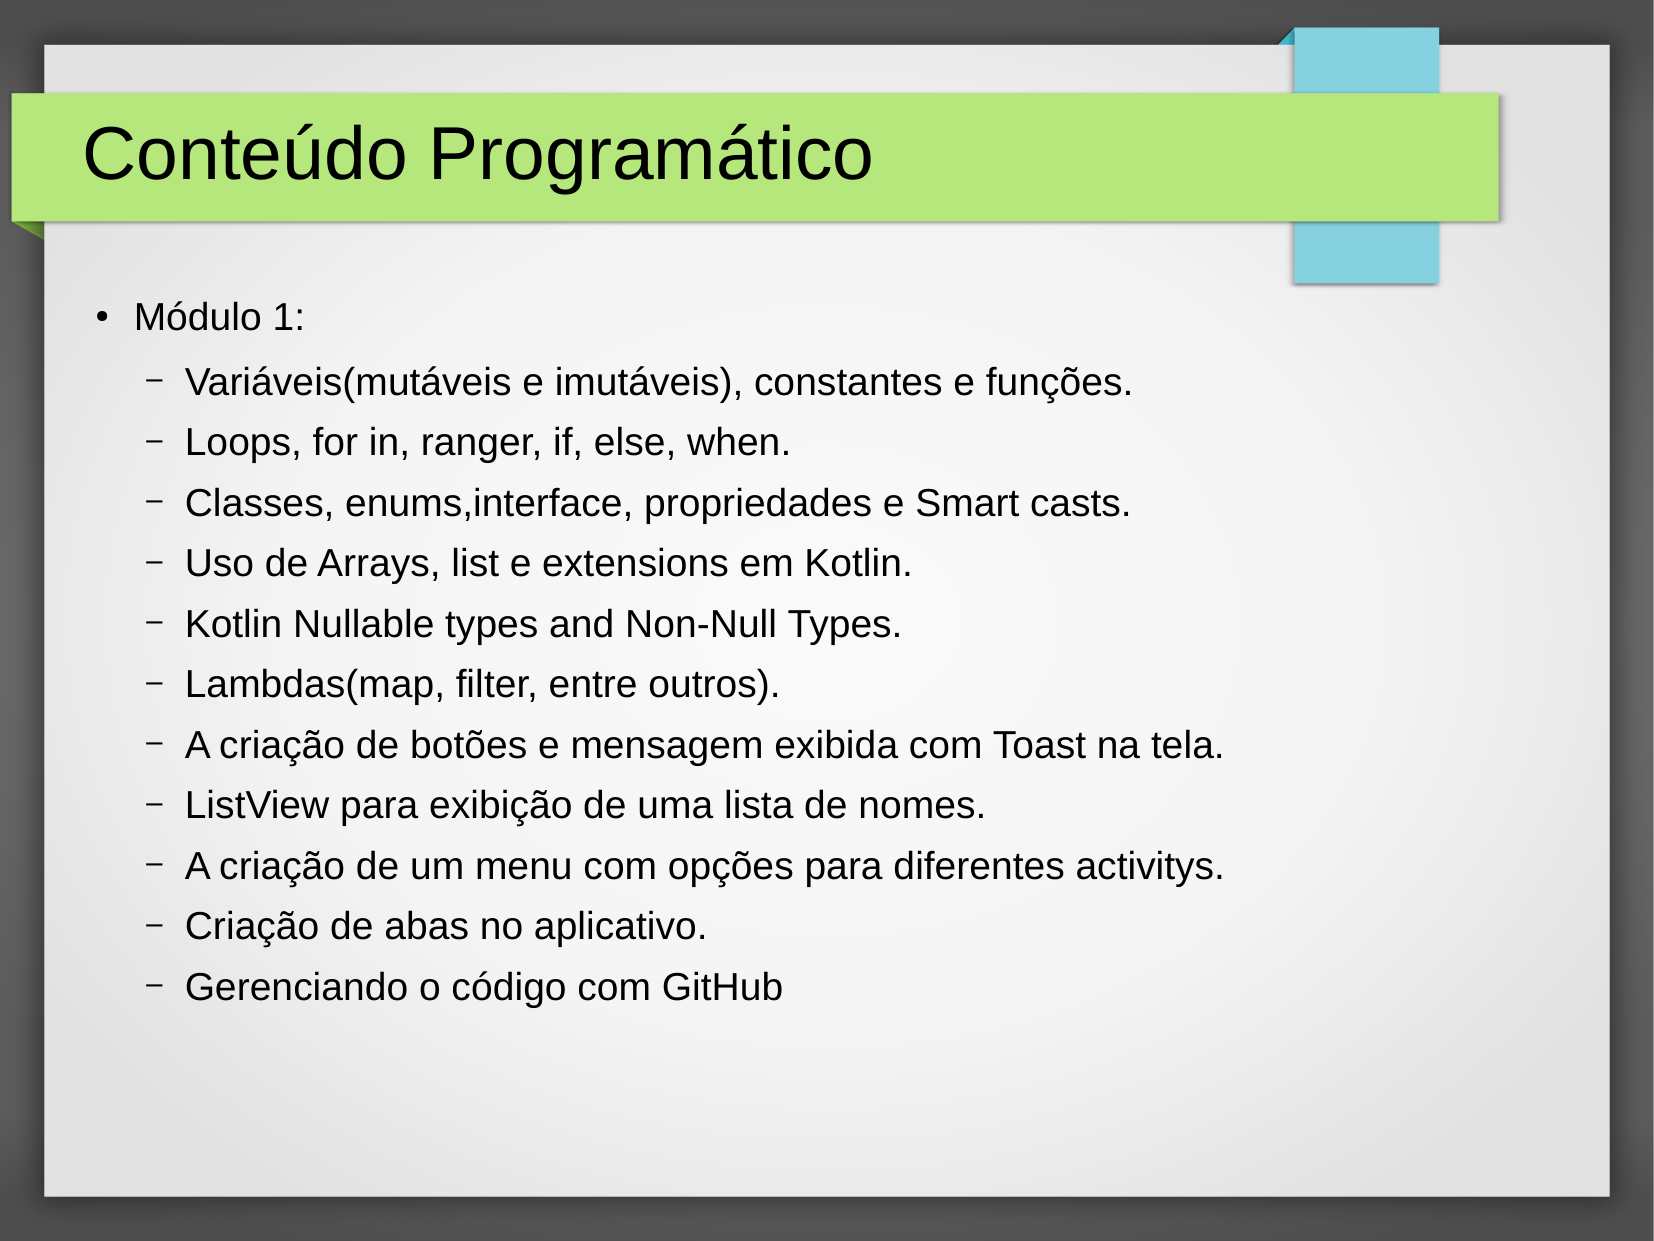

# Conteúdo Programático
Módulo 1:
Variáveis(mutáveis e imutáveis), constantes e funções.
Loops, for in, ranger, if, else, when.
Classes, enums,interface, propriedades e Smart casts.
Uso de Arrays, list e extensions em Kotlin.
Kotlin Nullable types and Non-Null Types.
Lambdas(map, filter, entre outros).
A criação de botões e mensagem exibida com Toast na tela.
ListView para exibição de uma lista de nomes.
A criação de um menu com opções para diferentes activitys.
Criação de abas no aplicativo.
Gerenciando o código com GitHub